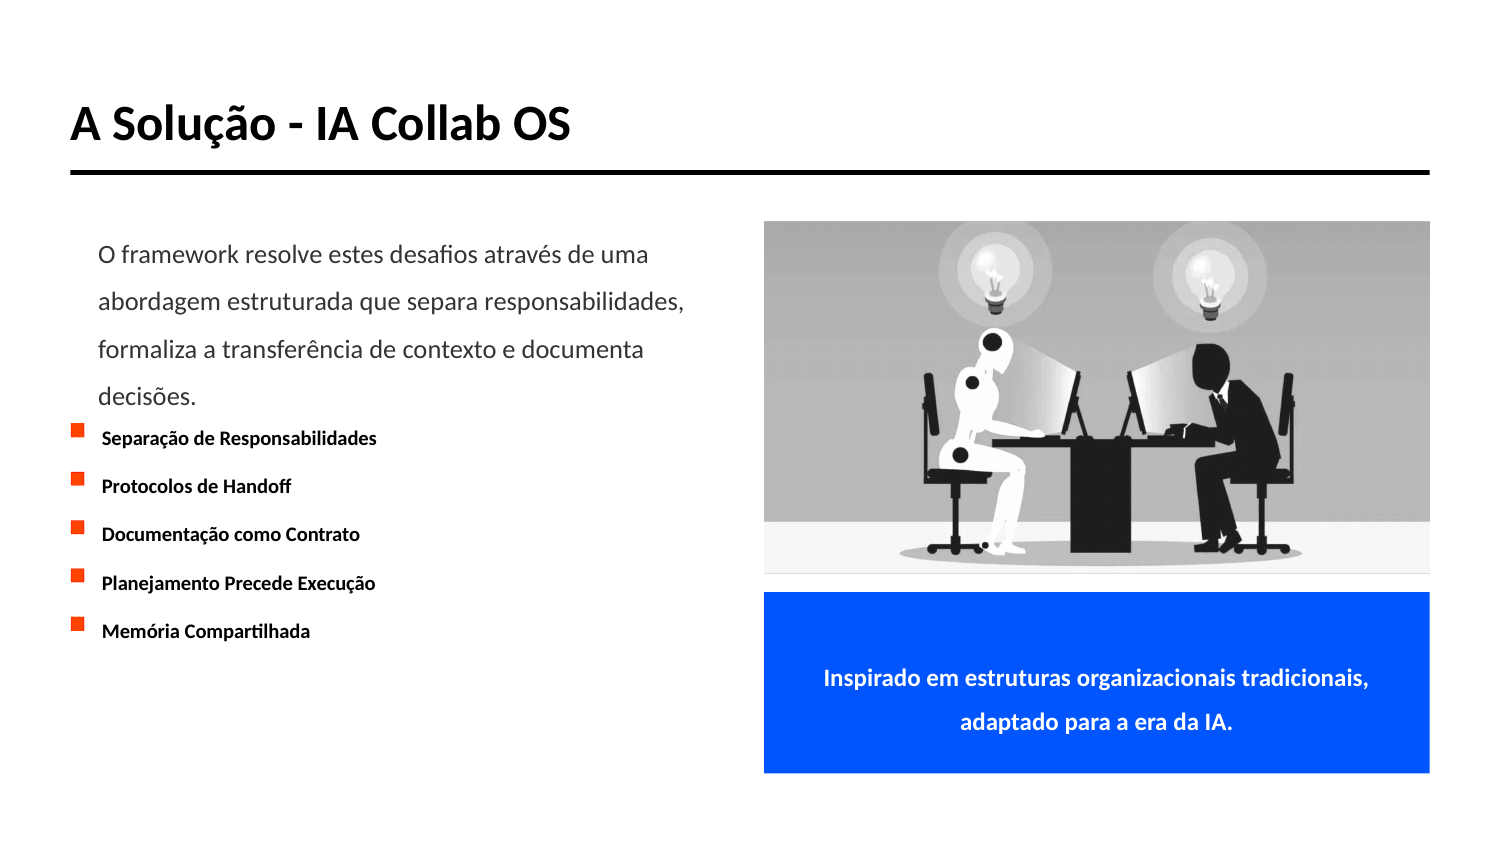

A Solução - IA Collab OS
O framework resolve estes desafios através de uma abordagem estruturada que separa responsabilidades, formaliza a transferência de contexto e documenta decisões.
Separação de Responsabilidades
Protocolos de Handoff
Documentação como Contrato
Planejamento Precede Execução
Memória Compartilhada
Inspirado em estruturas organizacionais tradicionais, adaptado para a era da IA.